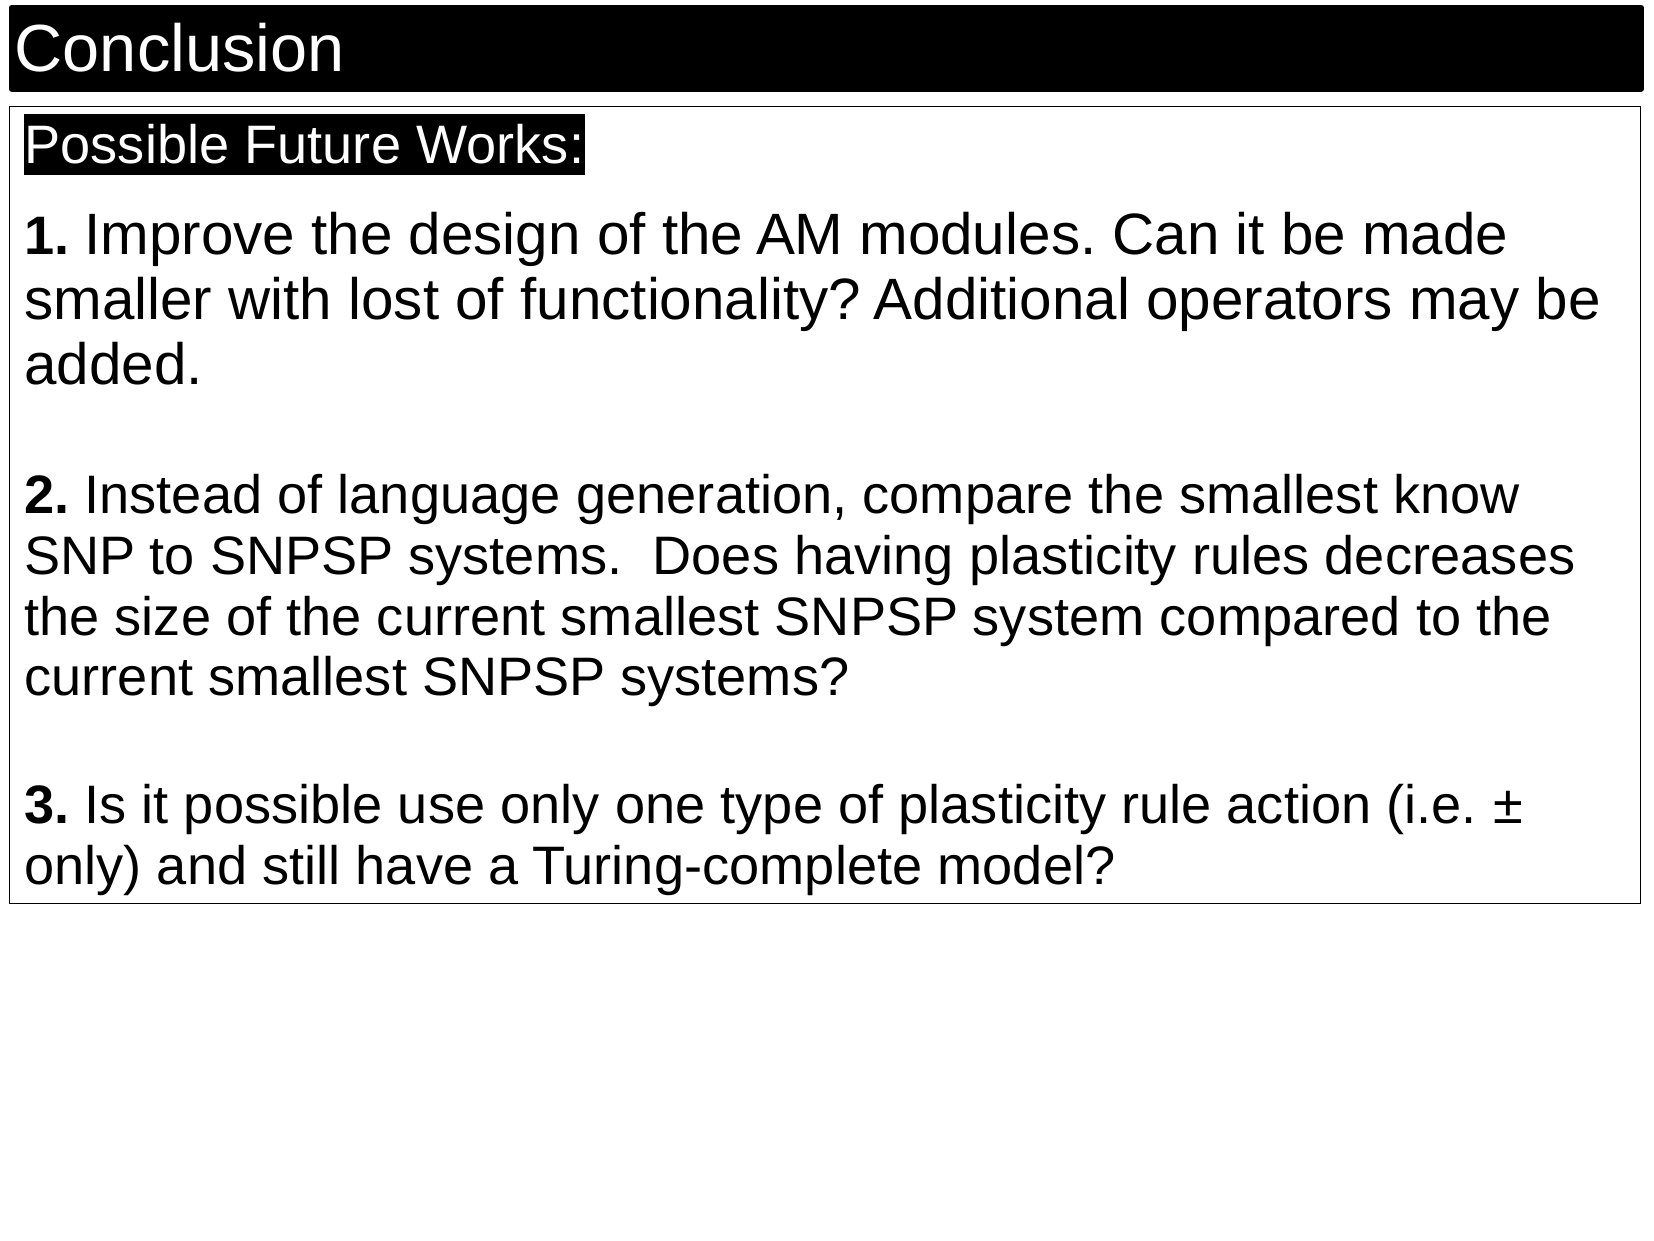

# Conclusion
Possible Future Works:
1. Improve the design of the AM modules. Can it be made smaller with lost of functionality? Additional operators may be added.
2. Instead of language generation, compare the smallest know SNP to SNPSP systems. Does having plasticity rules decreases the size of the current smallest SNPSP system compared to the current smallest SNPSP systems?
3. Is it possible use only one type of plasticity rule action (i.e. ± only) and still have a Turing-complete model?